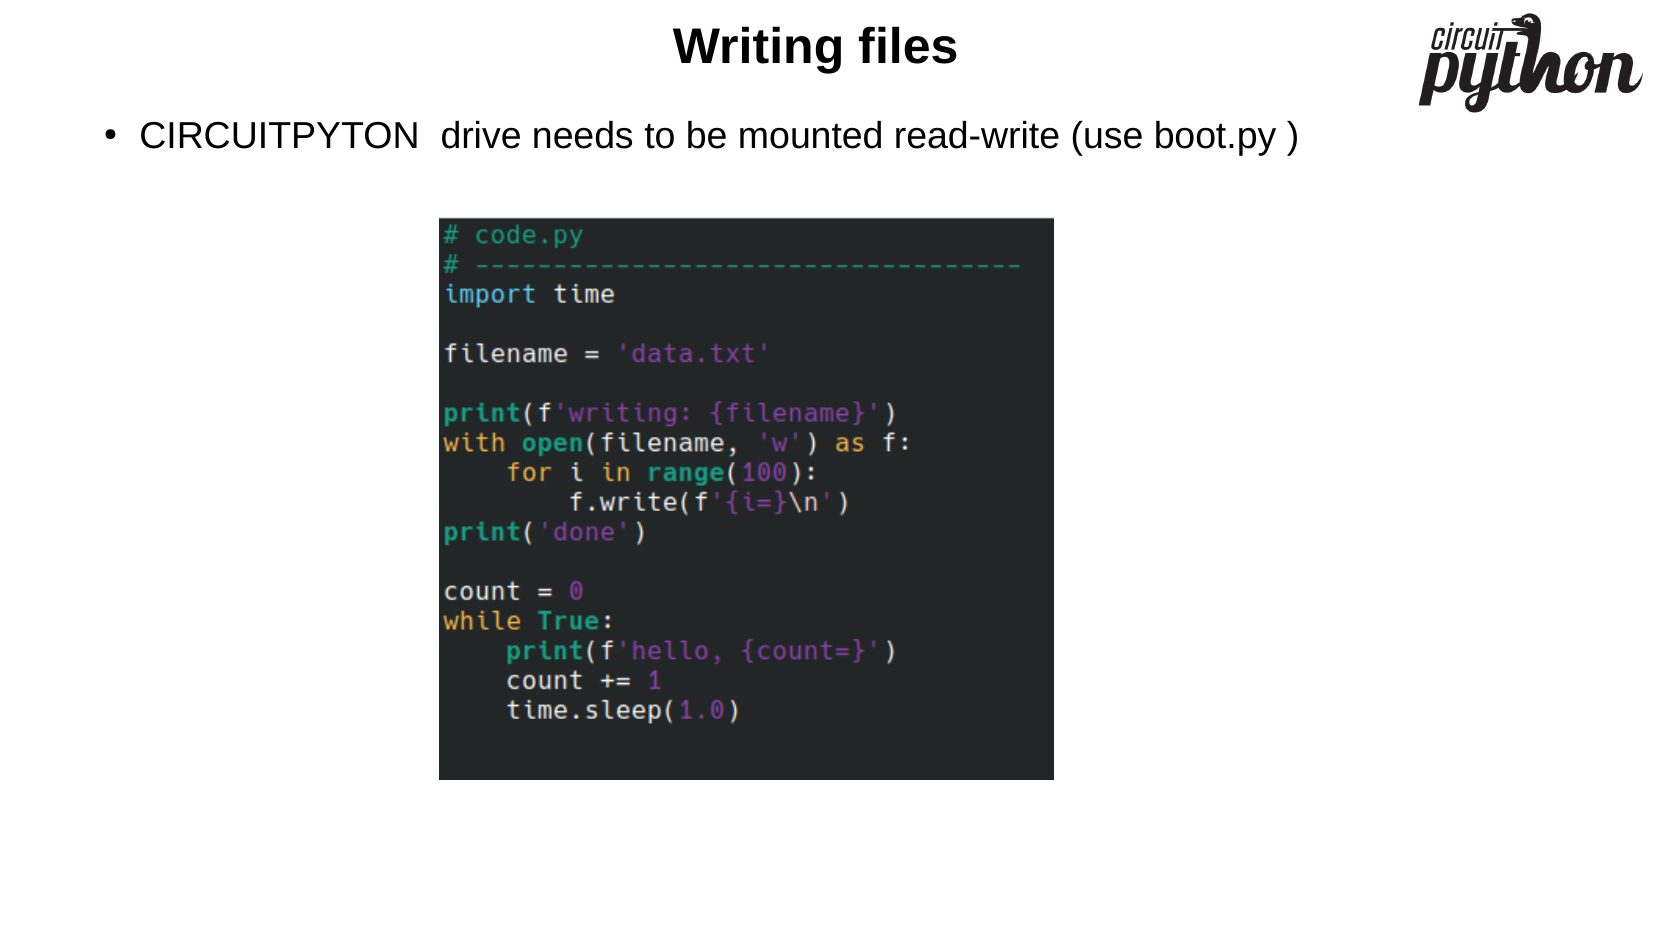

Writing files
CIRCUITPYTON drive needs to be mounted read-write (use boot.py )